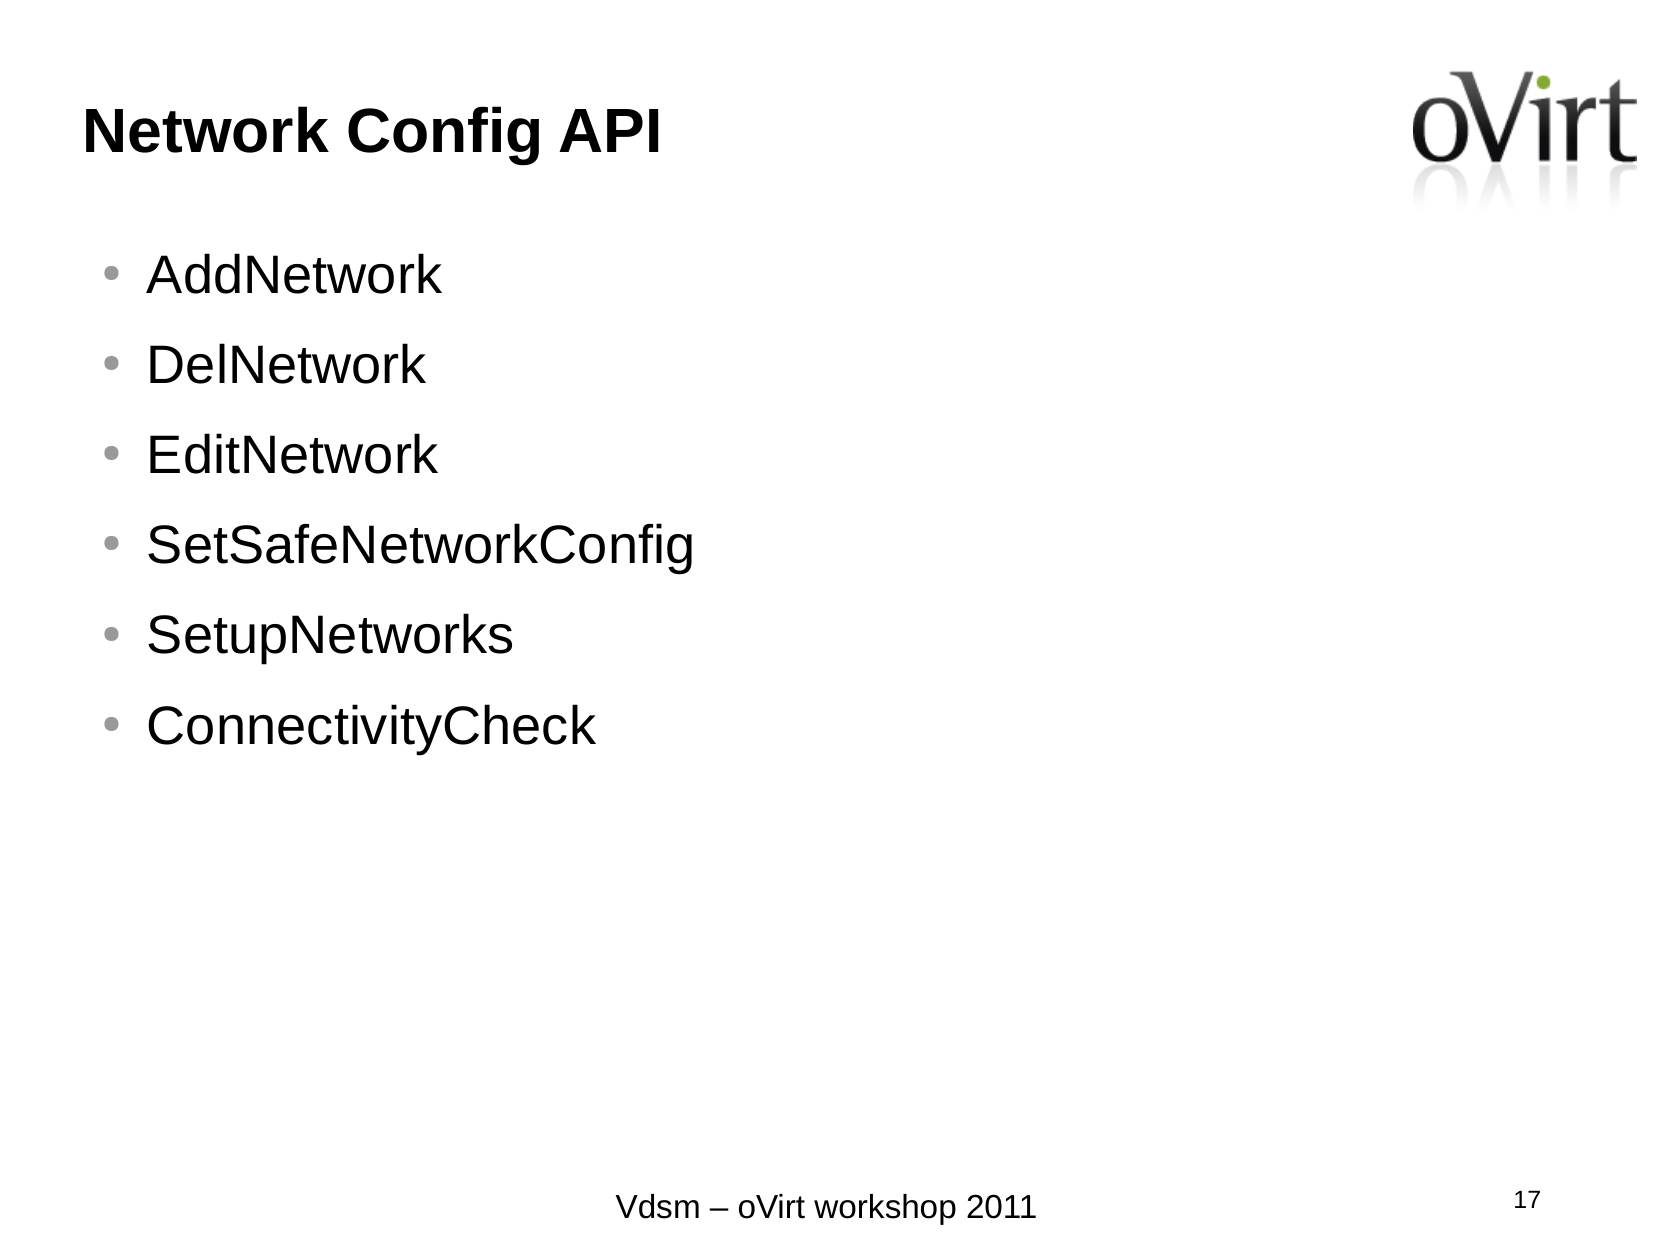

# Network Config API
AddNetwork
DelNetwork
EditNetwork
SetSafeNetworkConfig
SetupNetworks
ConnectivityCheck